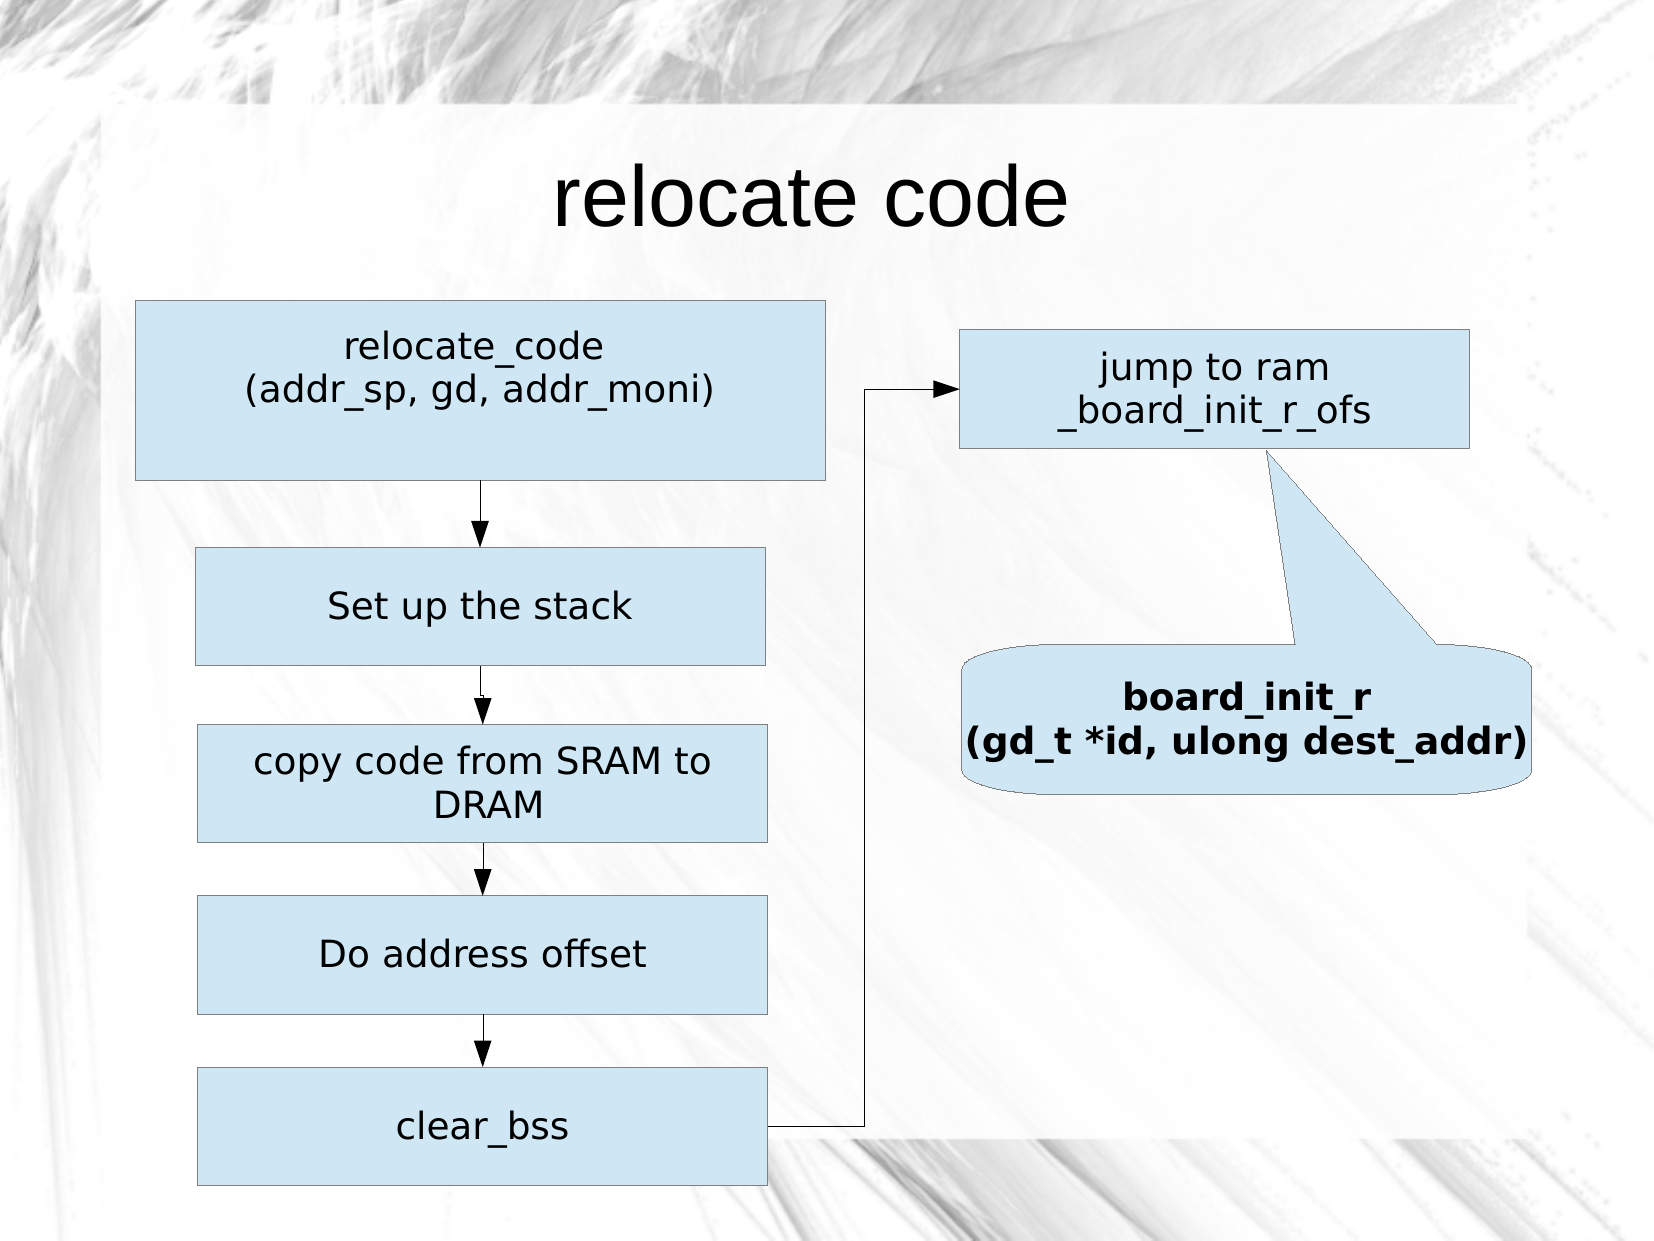

# relocate code
relocate_code
(addr_sp, gd, addr_moni)
jump to ram
_board_init_r_ofs
Set up the stack
board_init_r
(gd_t *id, ulong dest_addr)
copy code from SRAM to
 DRAM
Do address offset
clear_bss